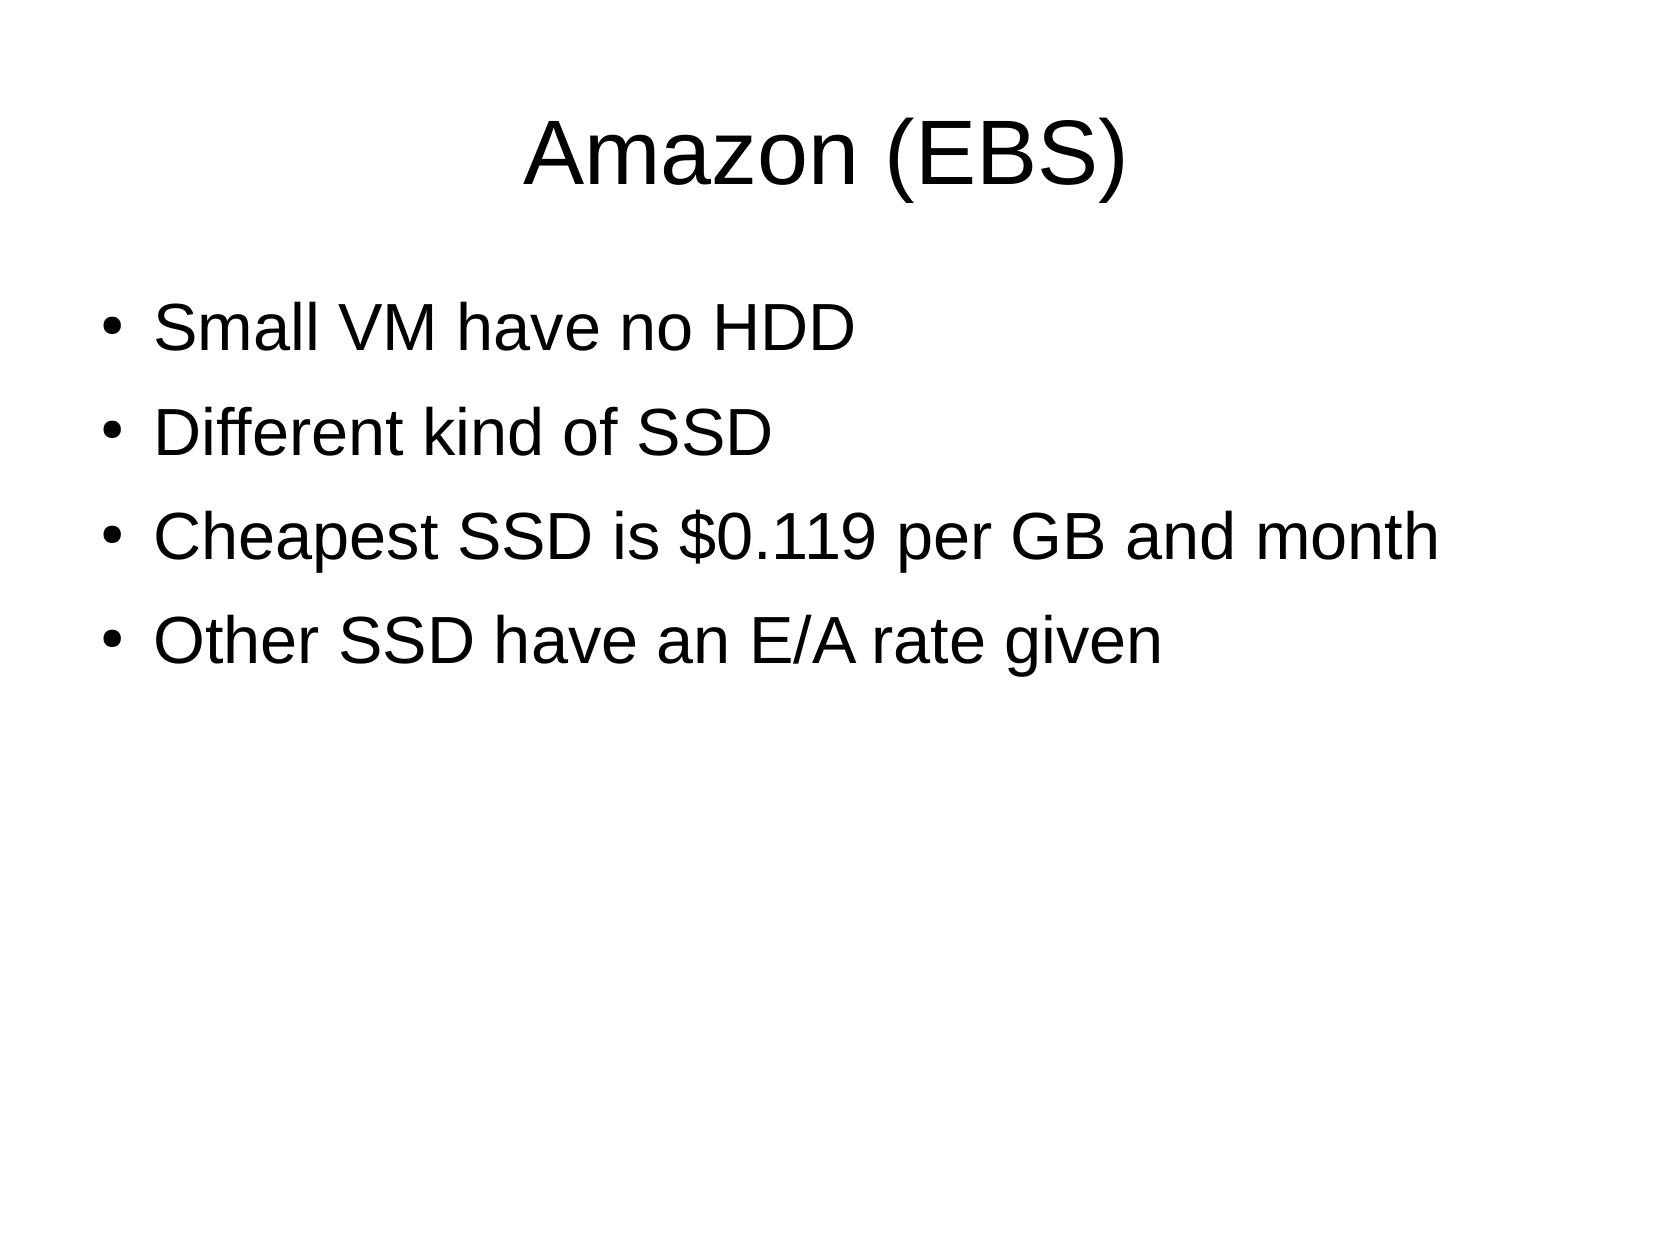

# Amazon (EBS)
Small VM have no HDD
Different kind of SSD
Cheapest SSD is $0.119 per GB and month
Other SSD have an E/A rate given